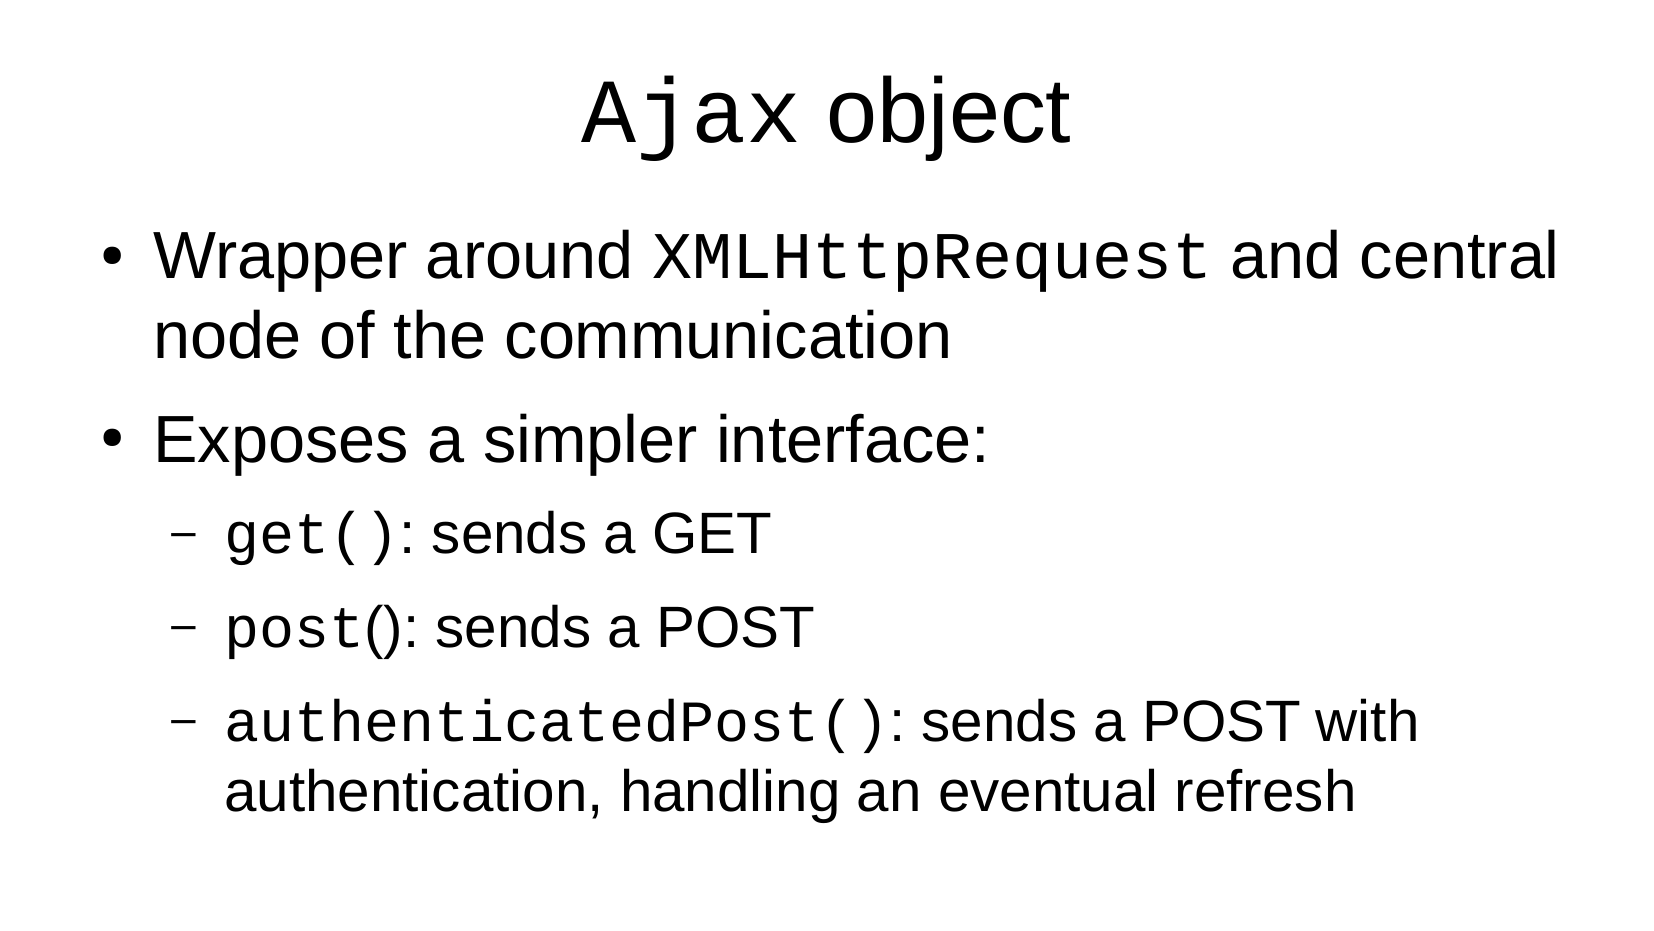

# Ajax object
Wrapper around XMLHttpRequest and central node of the communication
Exposes a simpler interface:
get(): sends a GET
post(): sends a POST
authenticatedPost(): sends a POST with authentication, handling an eventual refresh